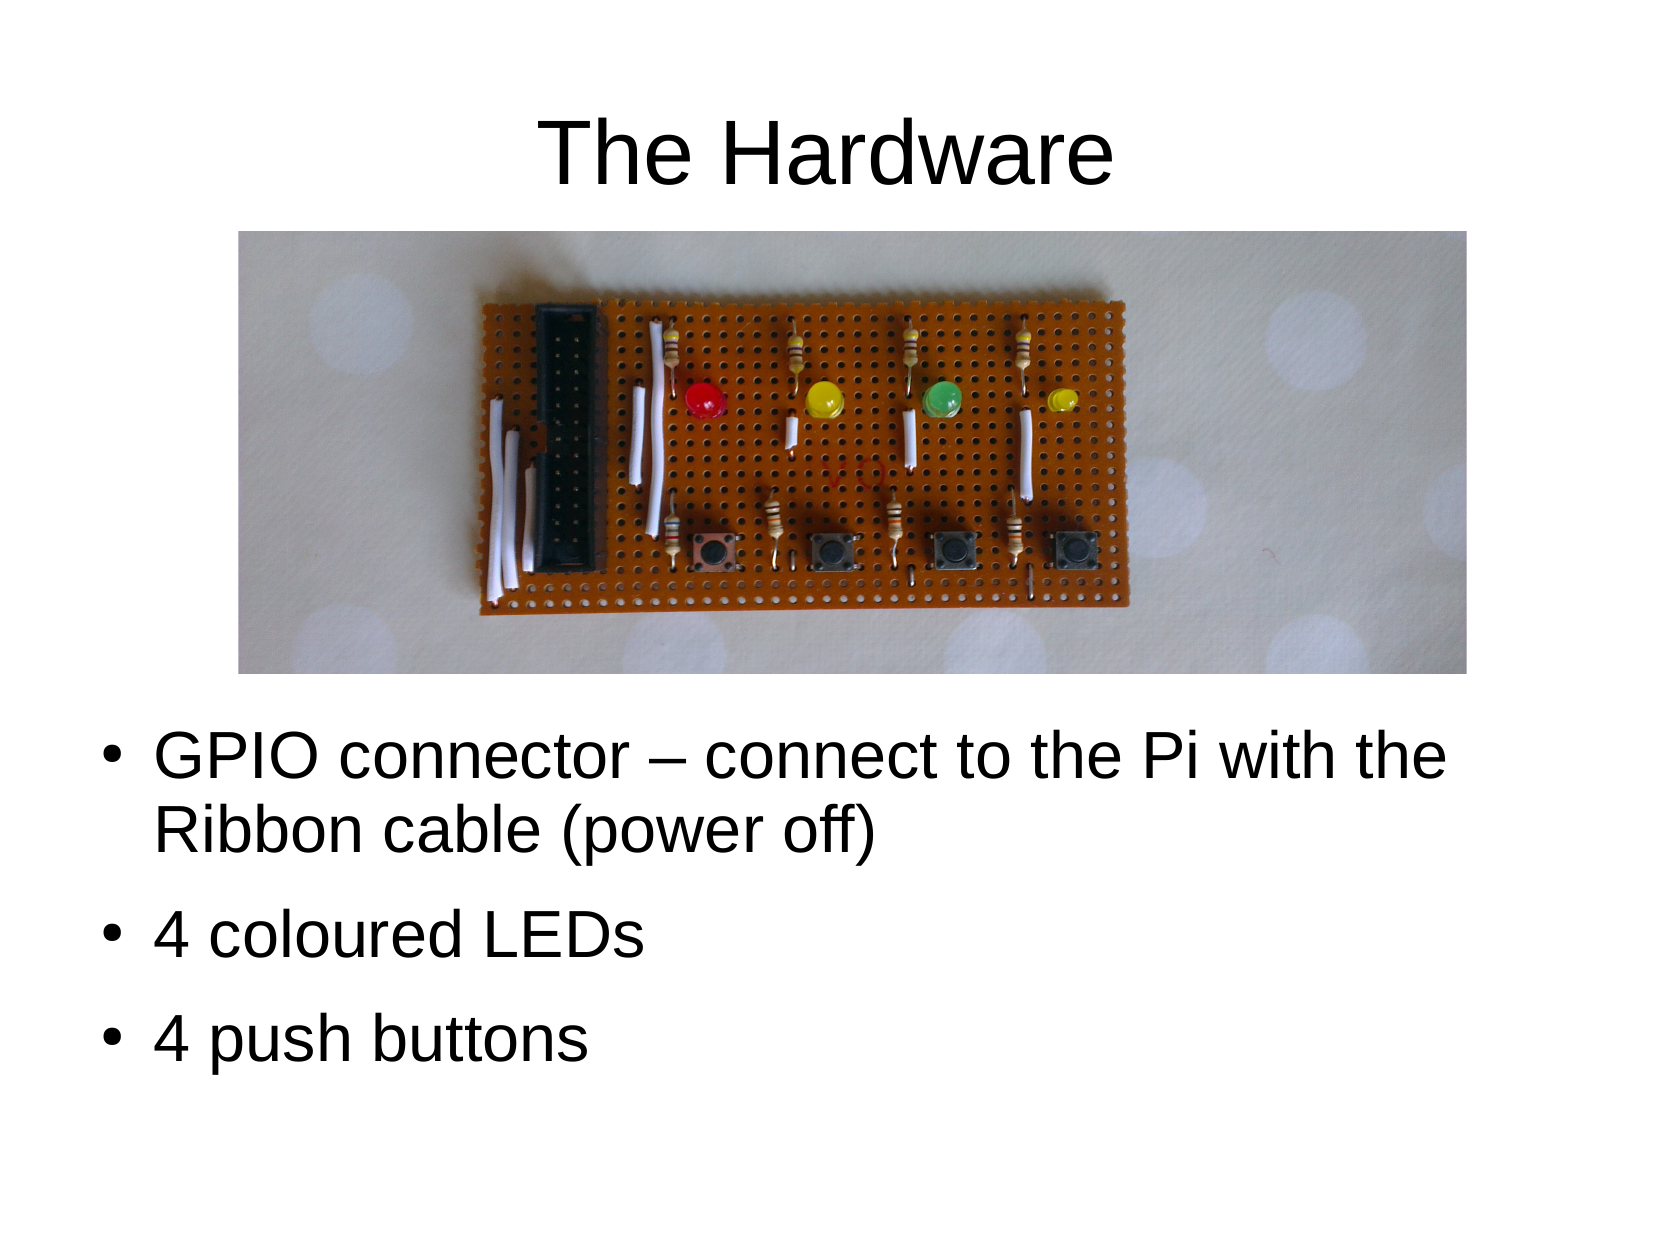

# The Hardware
GPIO connector – connect to the Pi with the Ribbon cable (power off)
4 coloured LEDs
4 push buttons